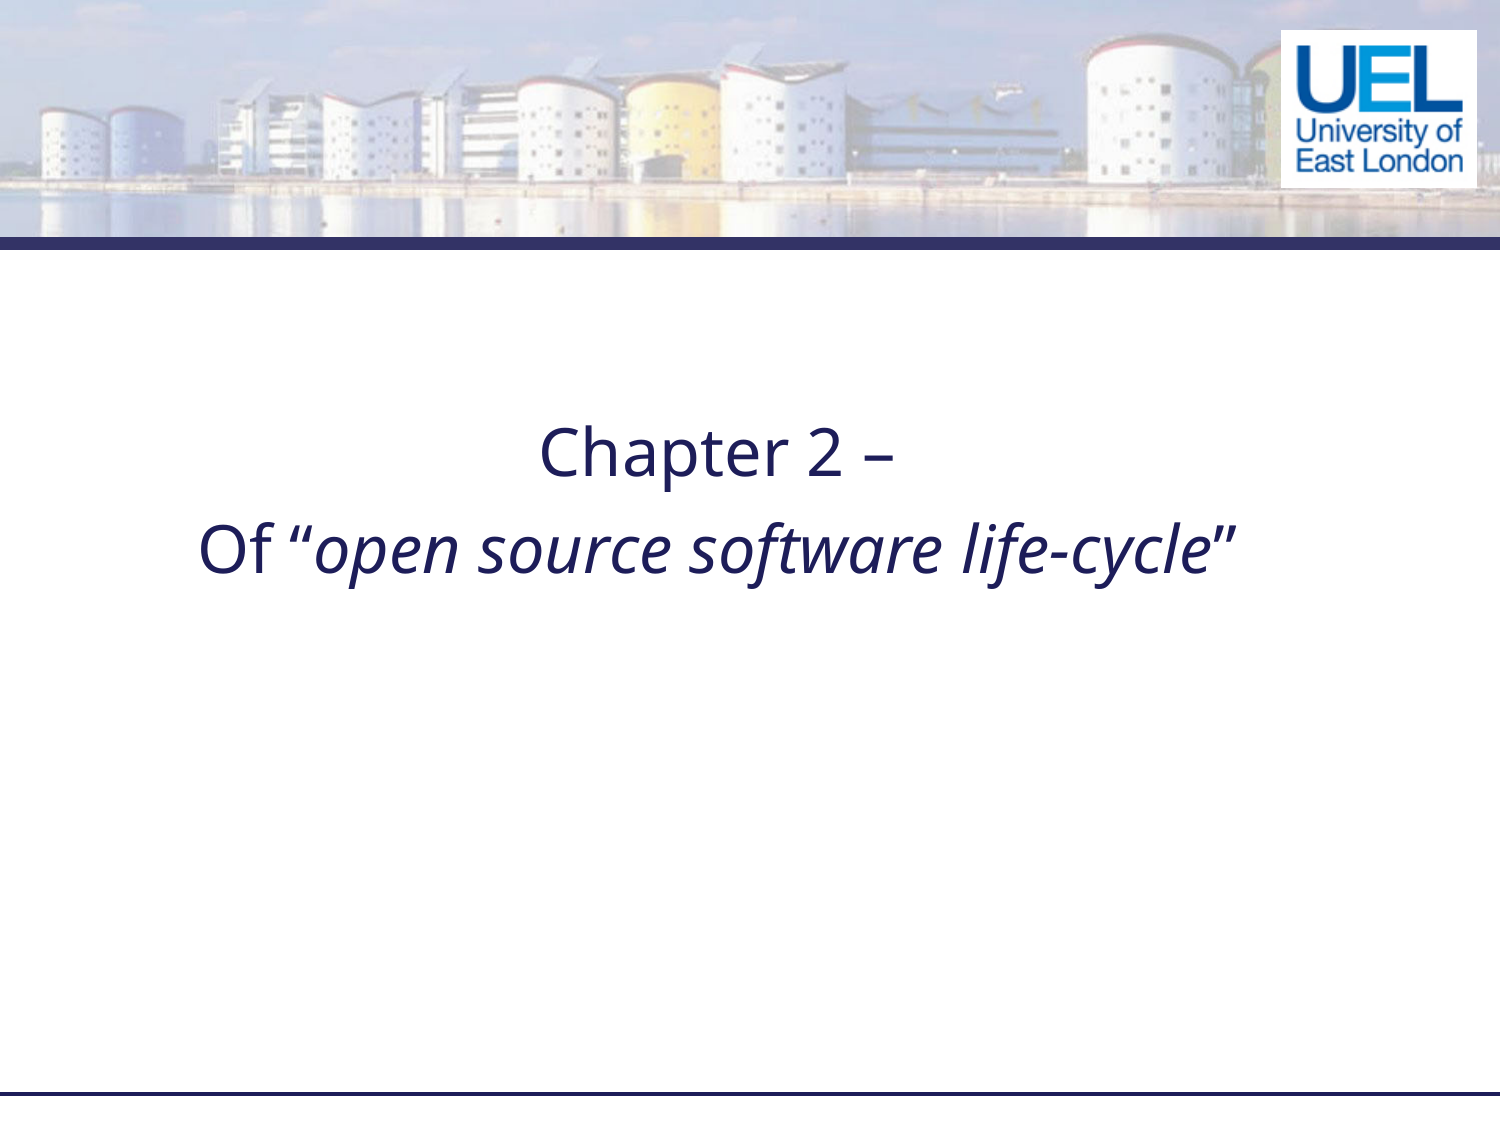

# Chapter 2 –
Of “open source software life-cycle”